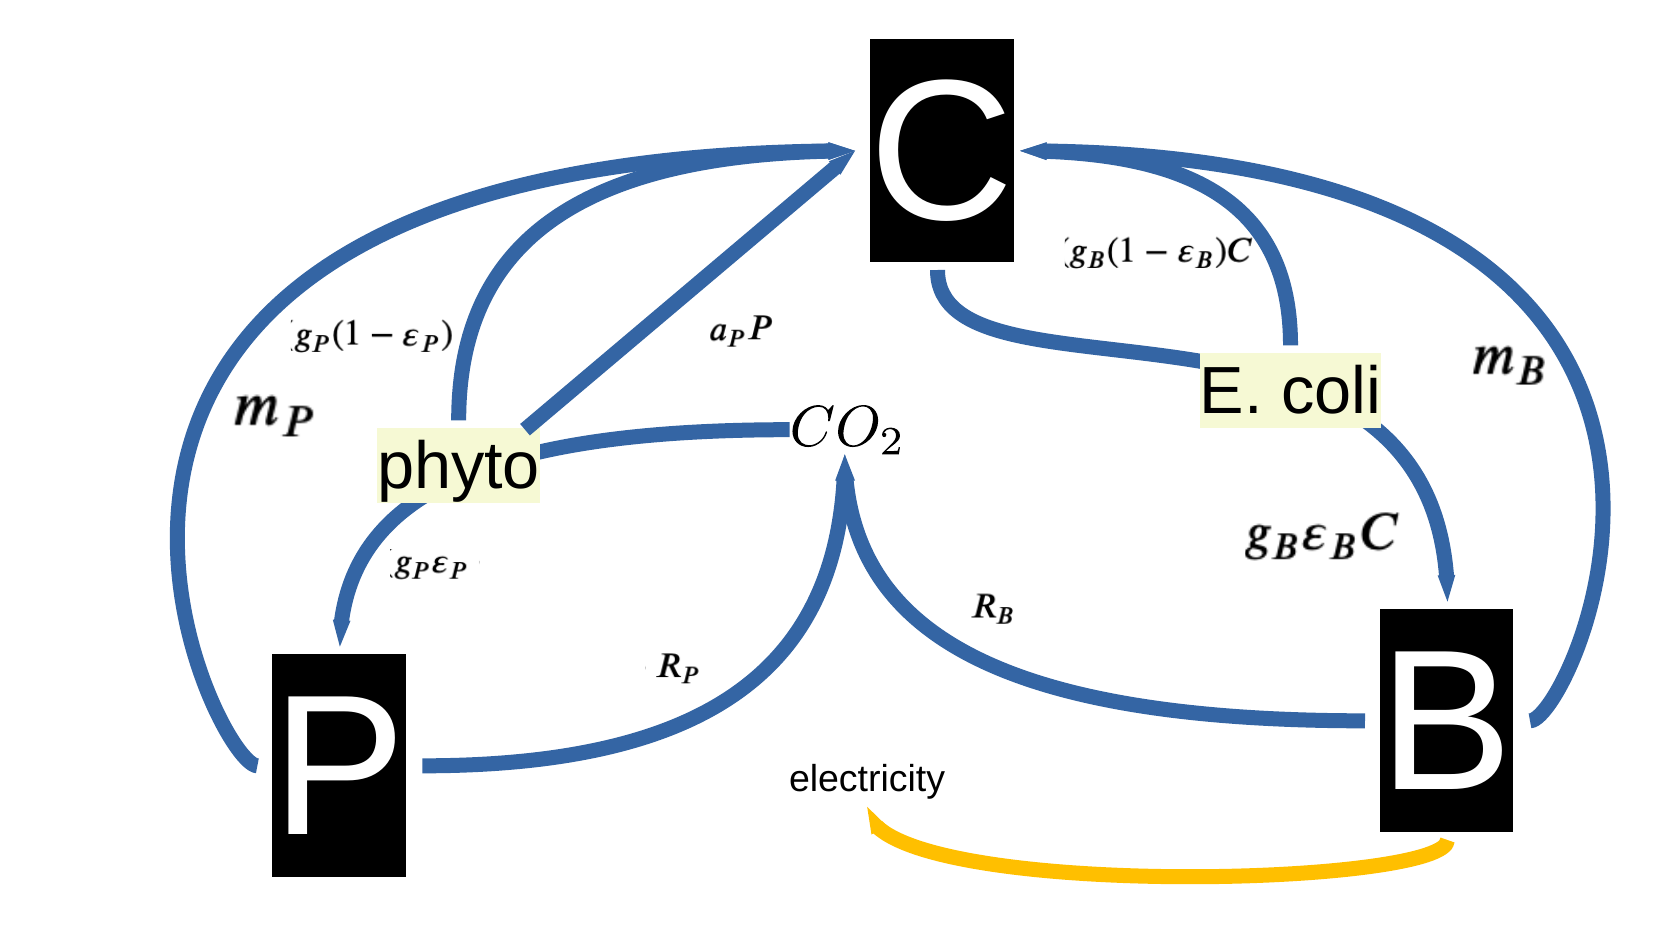

C
E. coli
phyto
B
P
electricity